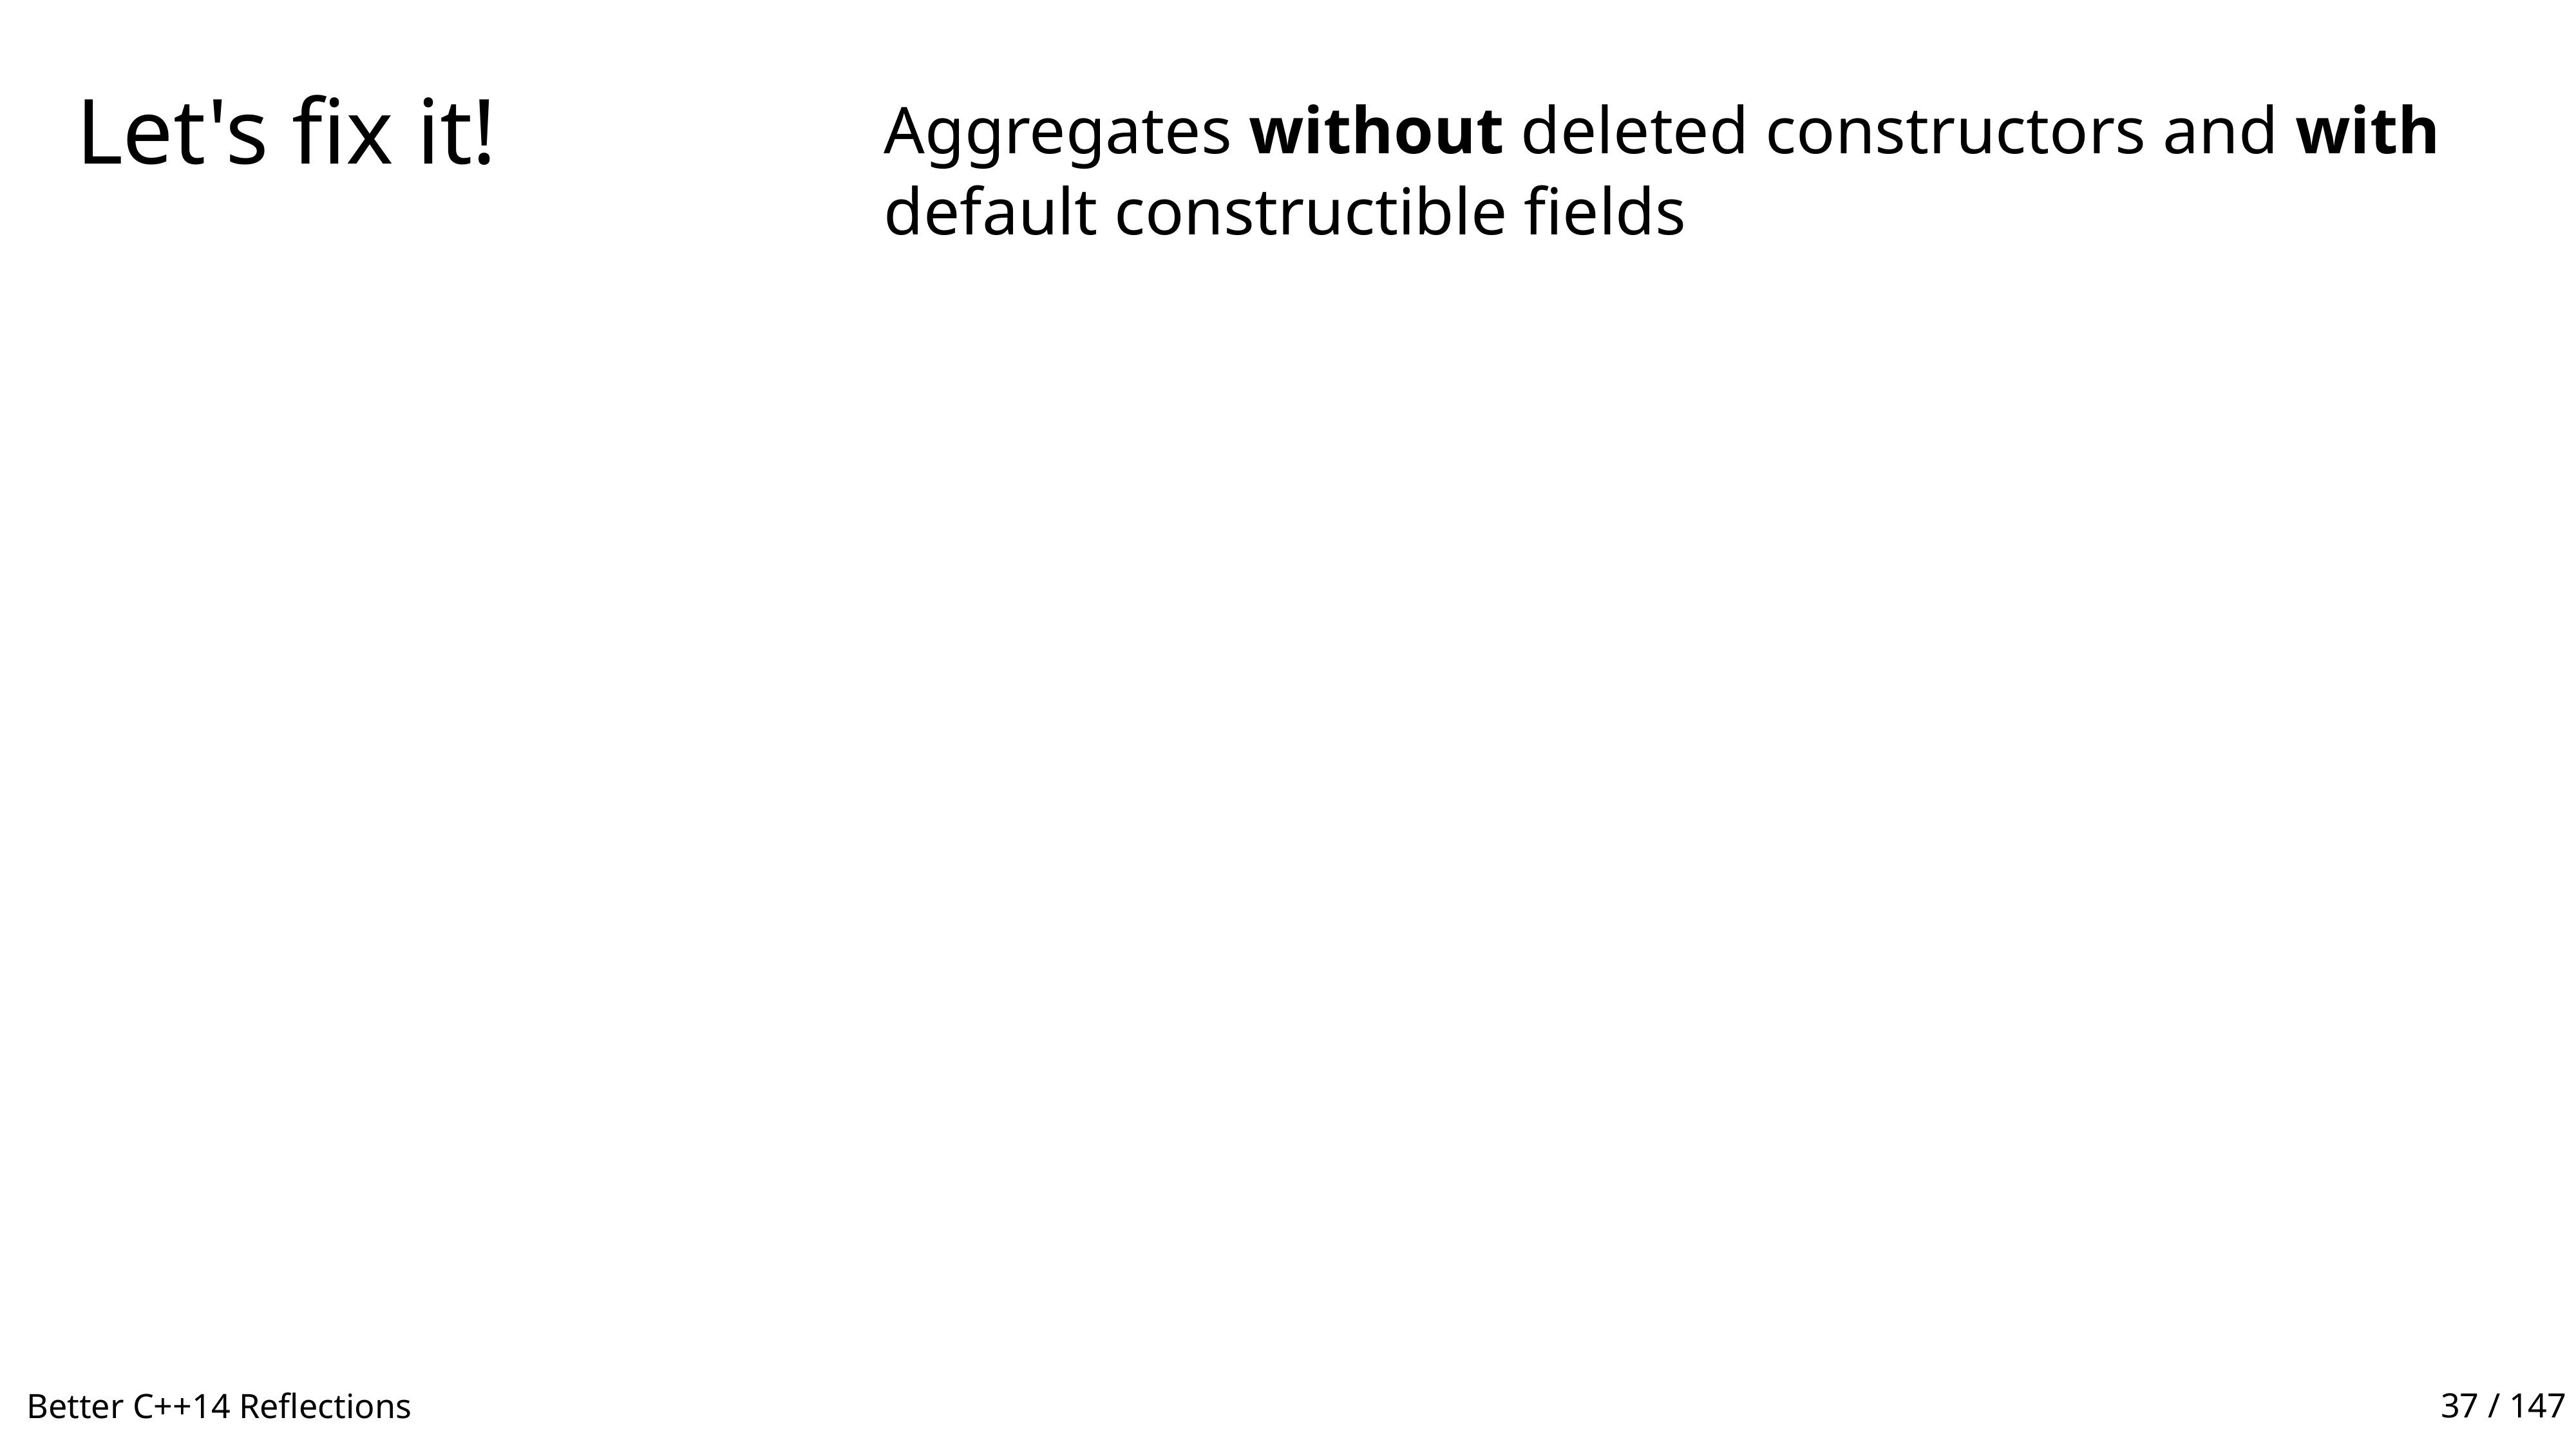

# Let's fix it!
Aggregates without deleted constructors and with default constructible fields
Better C++14 Reflections